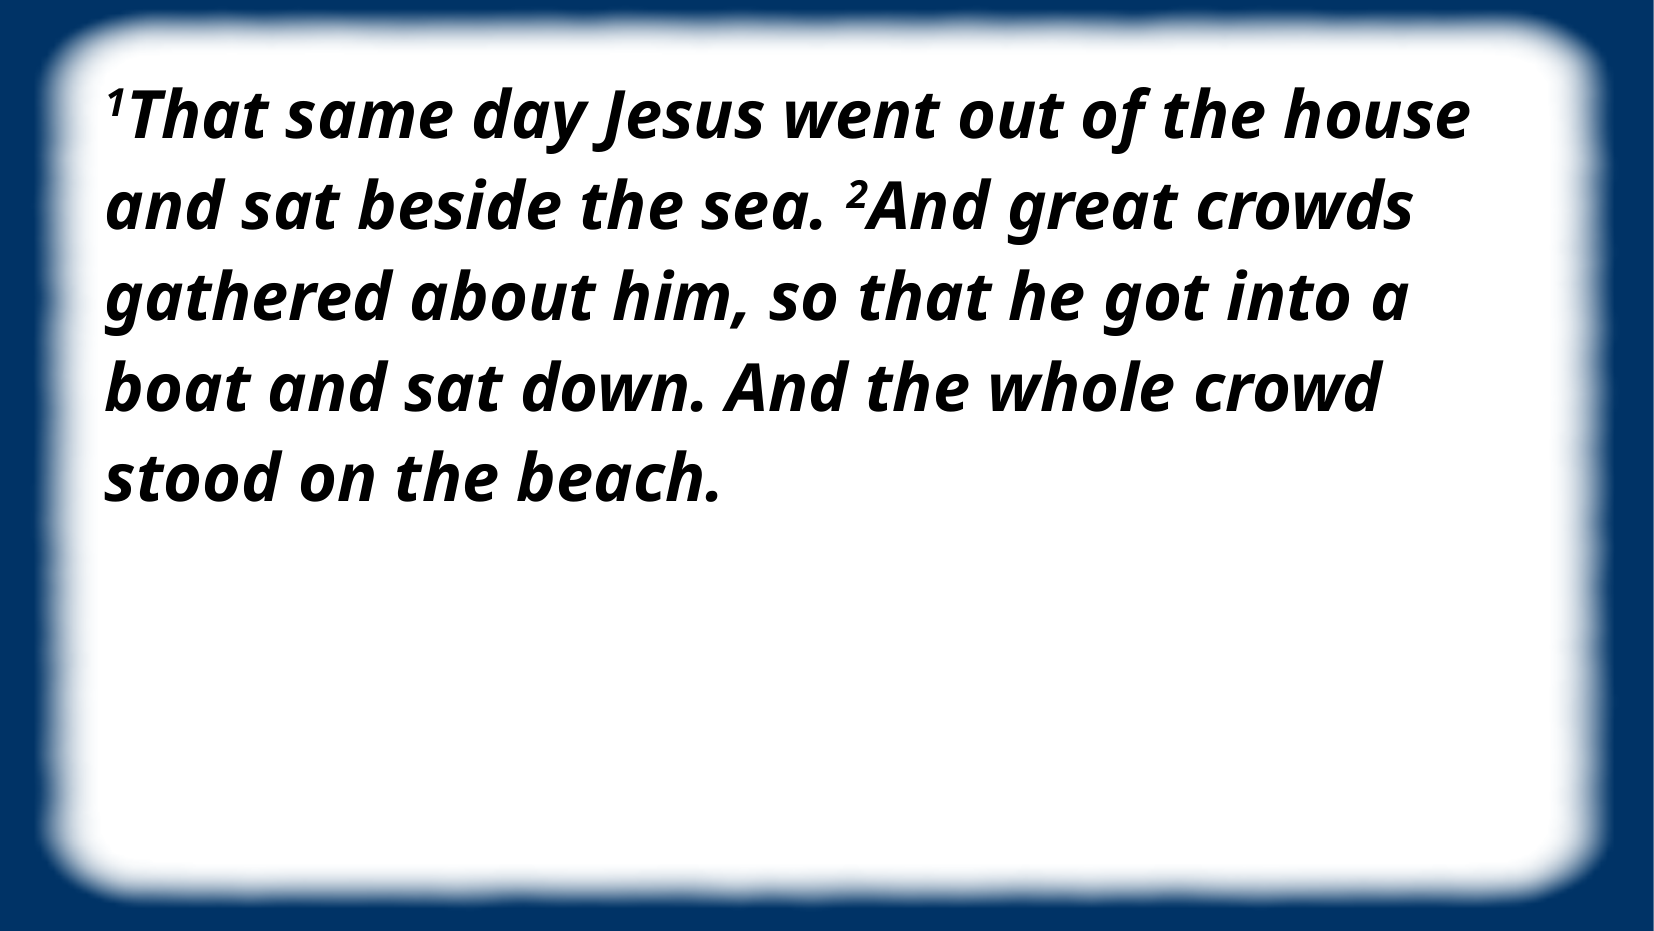

1That same day Jesus went out of the house and sat beside the sea. 2And great crowds gathered about him, so that he got into a boat and sat down. And the whole crowd stood on the beach.